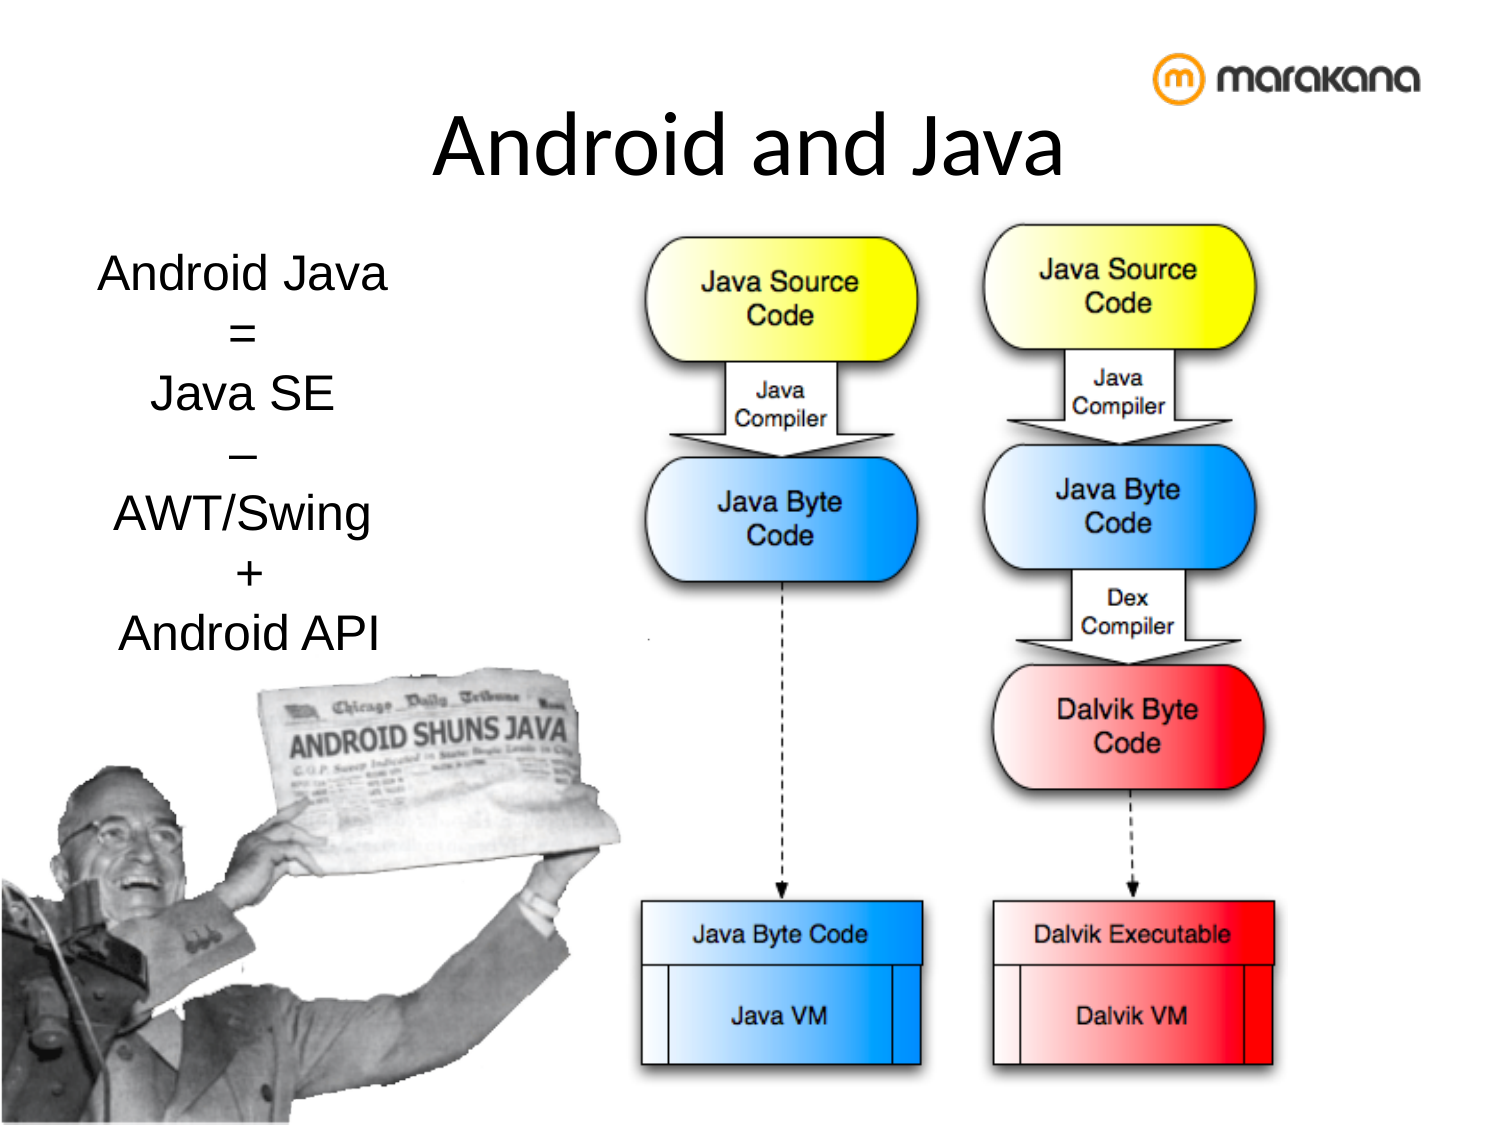

# Android and Java
Android Java
=
Java SE
–
AWT/Swing
+
Android API